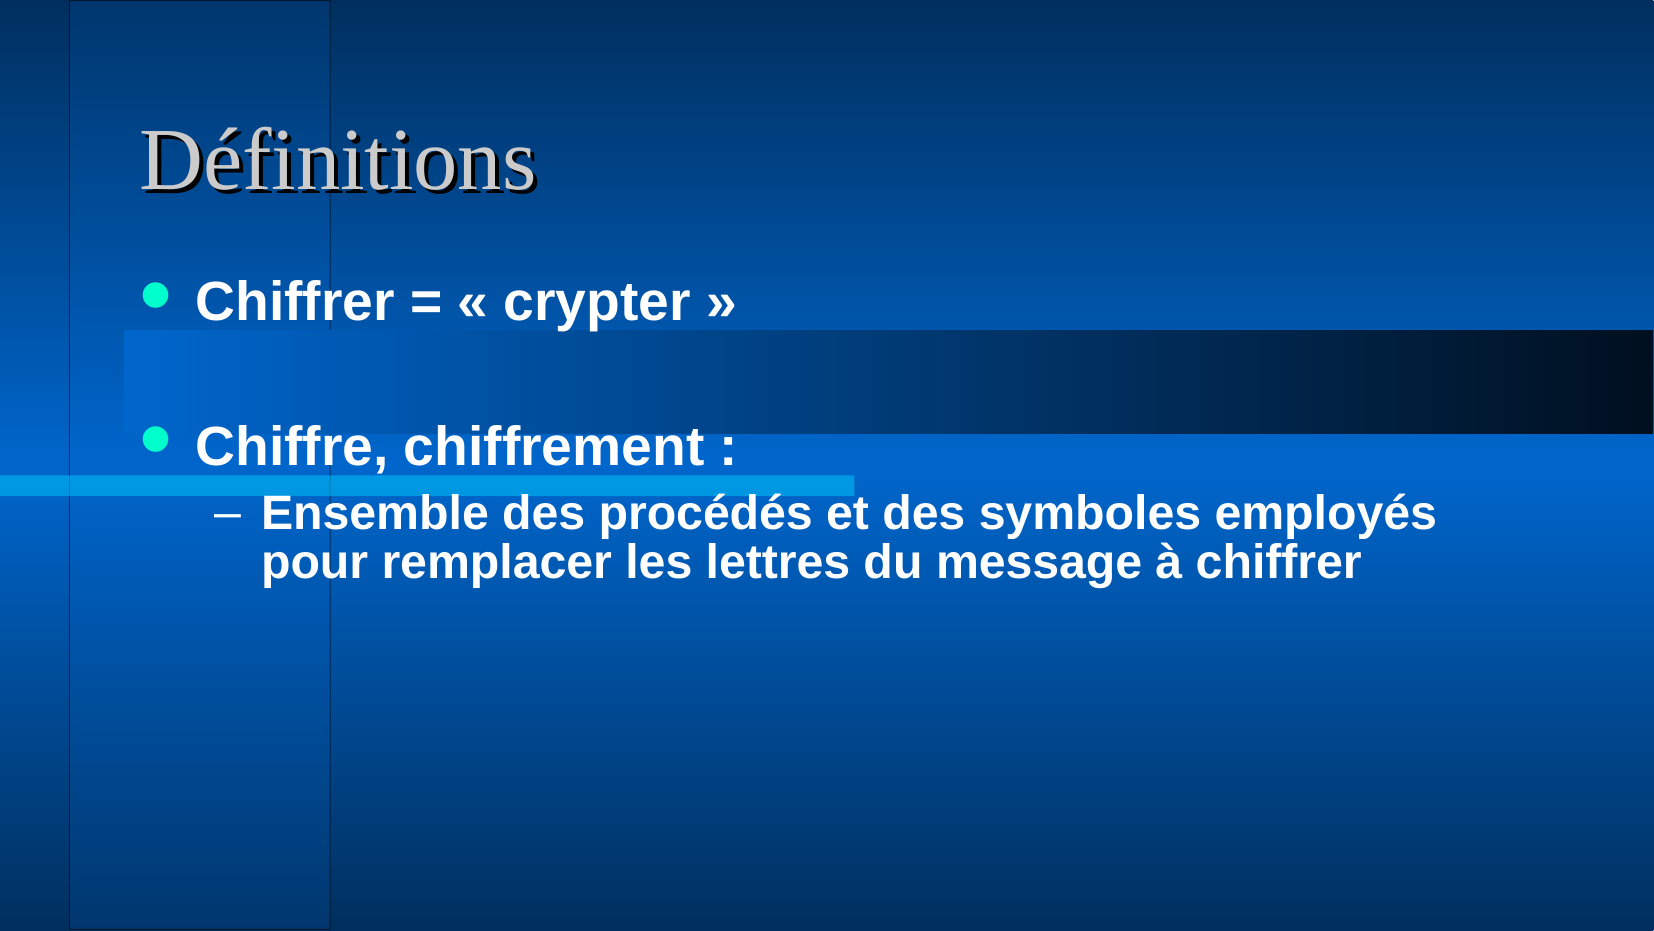

# Définitions
Chiffrer = « crypter »
Chiffre, chiffrement :
Ensemble des procédés et des symboles employés pour remplacer les lettres du message à chiffrer